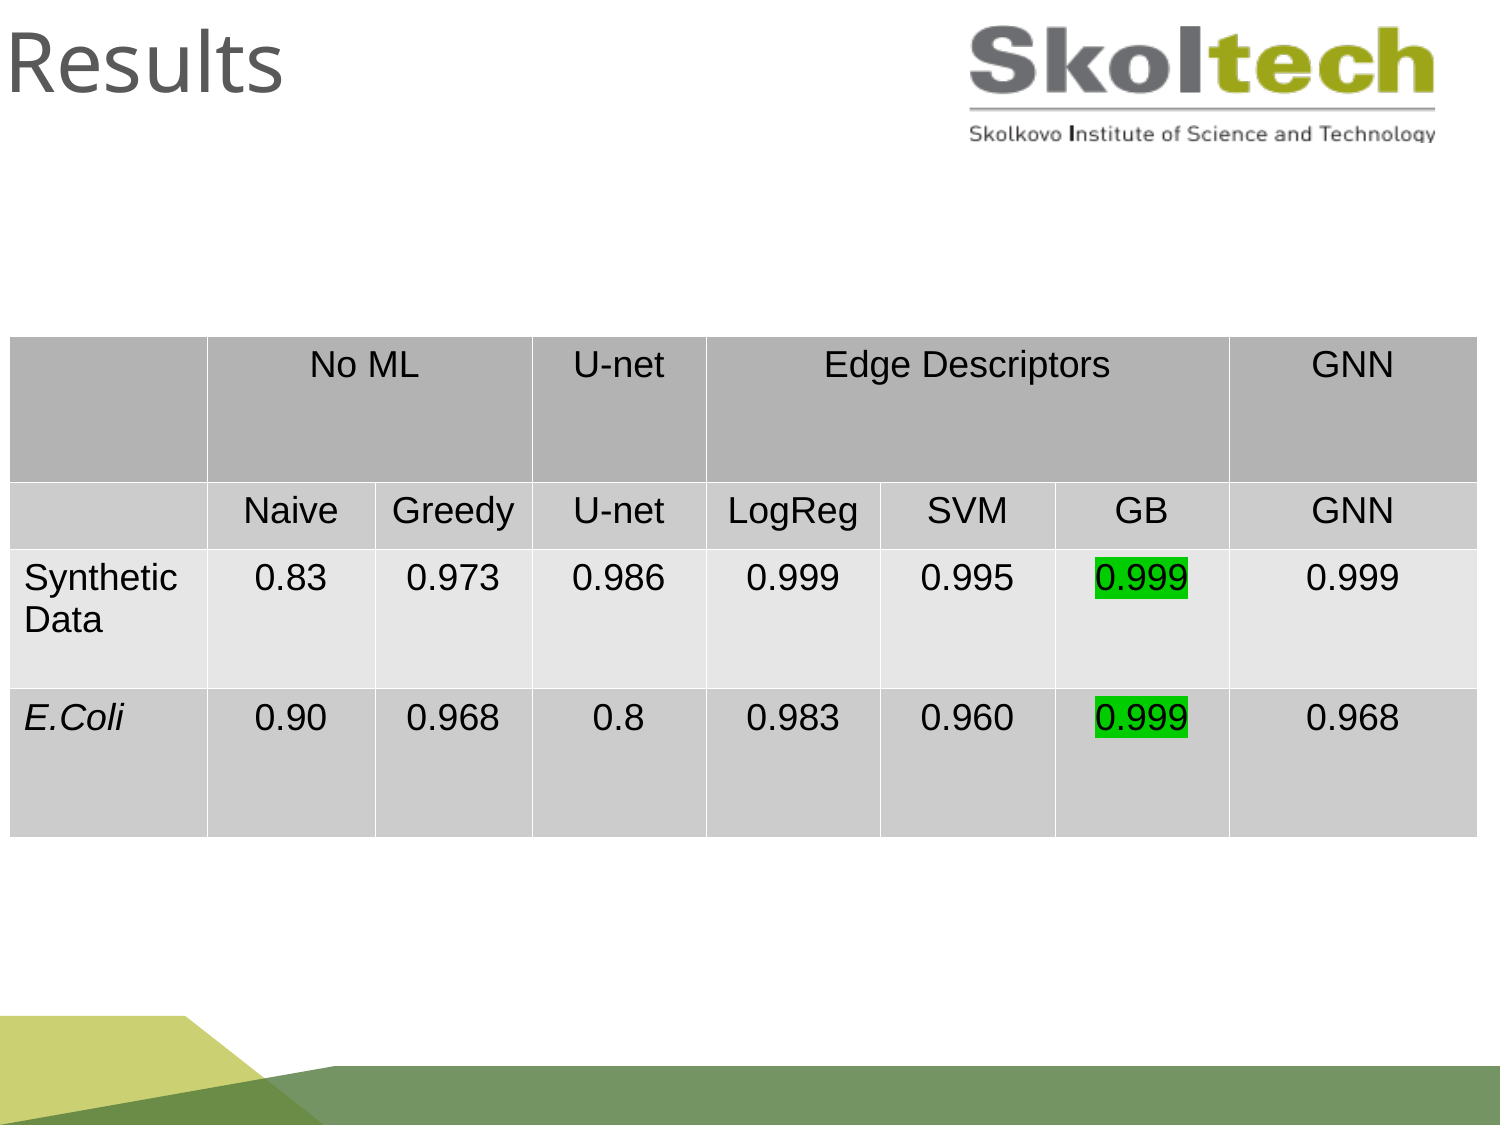

# Results
| | No ML | | U-net | Edge Descriptors | | | GNN |
| --- | --- | --- | --- | --- | --- | --- | --- |
| | Naive | Greedy | U-net | LogReg | SVM | GB | GNN |
| Synthetic Data | 0.83 | 0.973 | 0.986 | 0.999 | 0.995 | 0.999 | 0.999 |
| E.Coli | 0.90 | 0.968 | 0.8 | 0.983 | 0.960 | 0.999 | 0.968 |